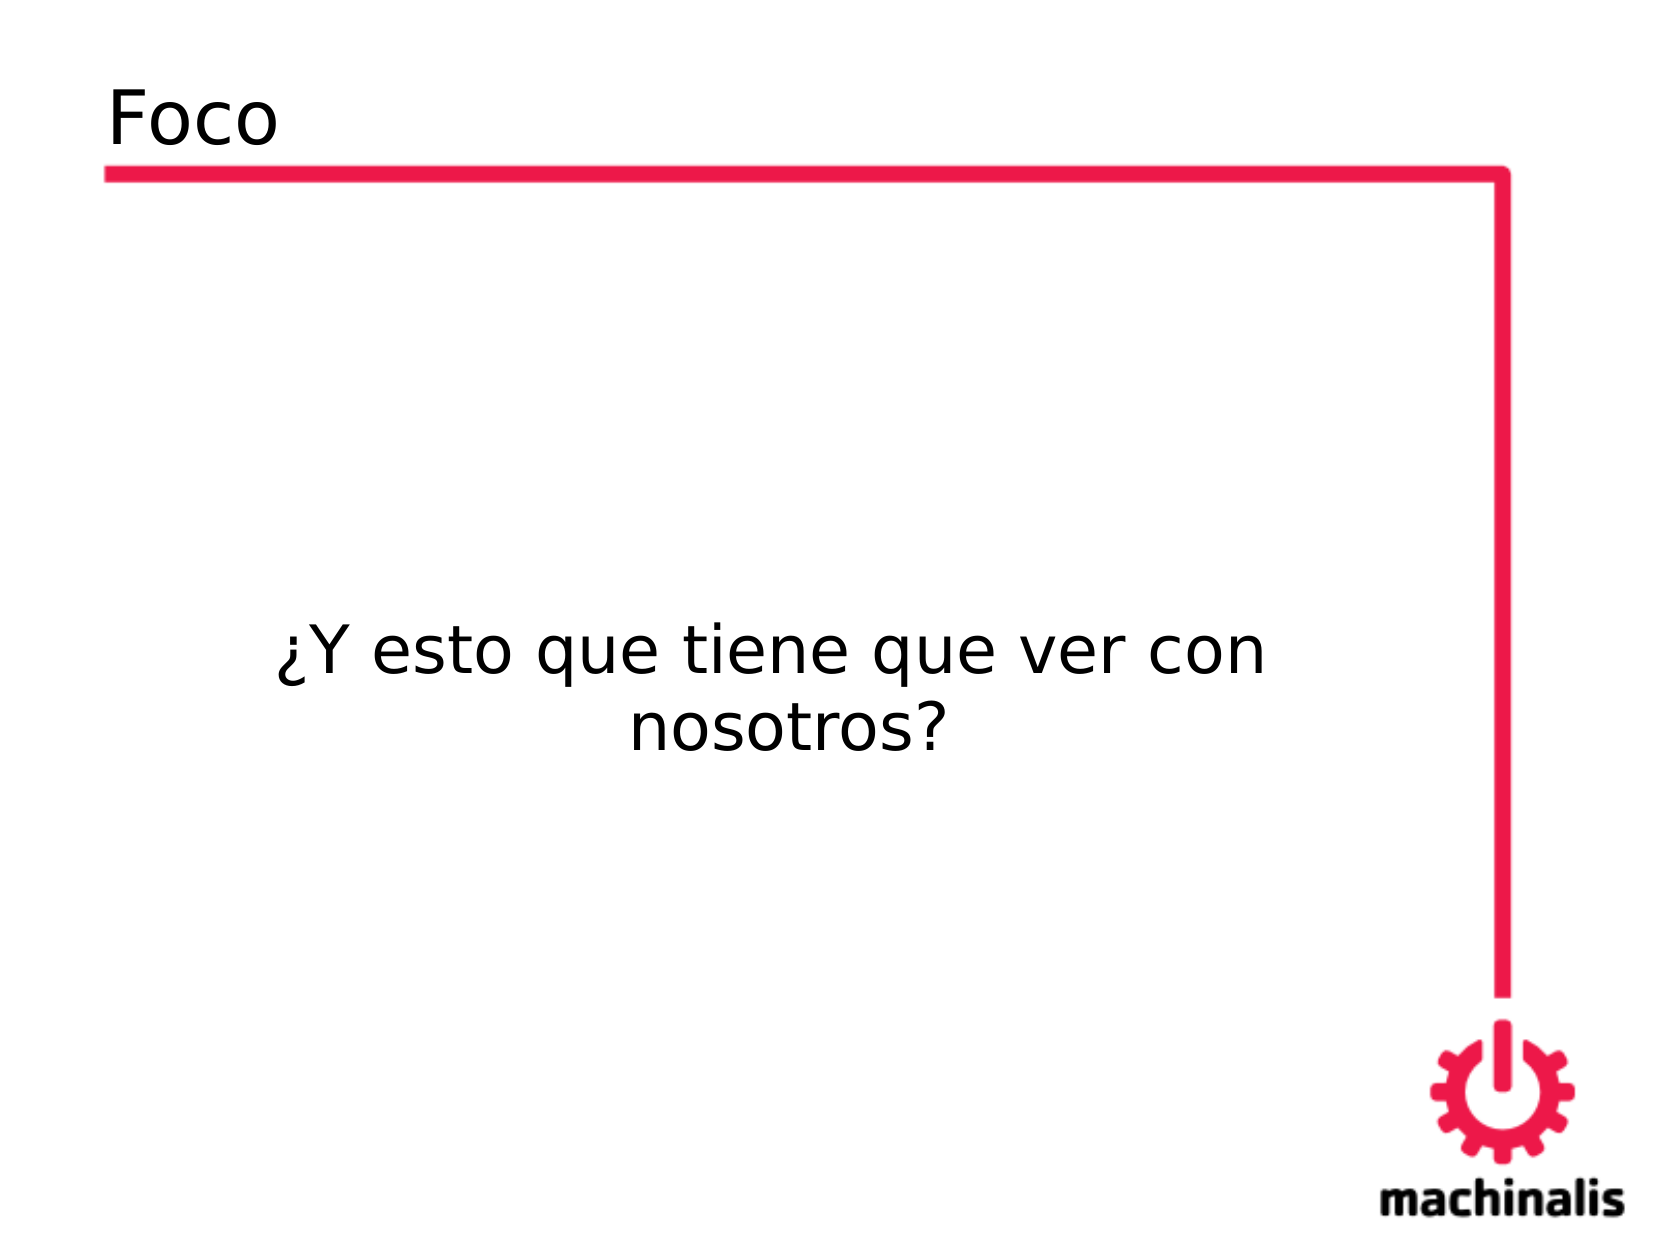

# Foco
¿Y esto que tiene que ver con nosotros?